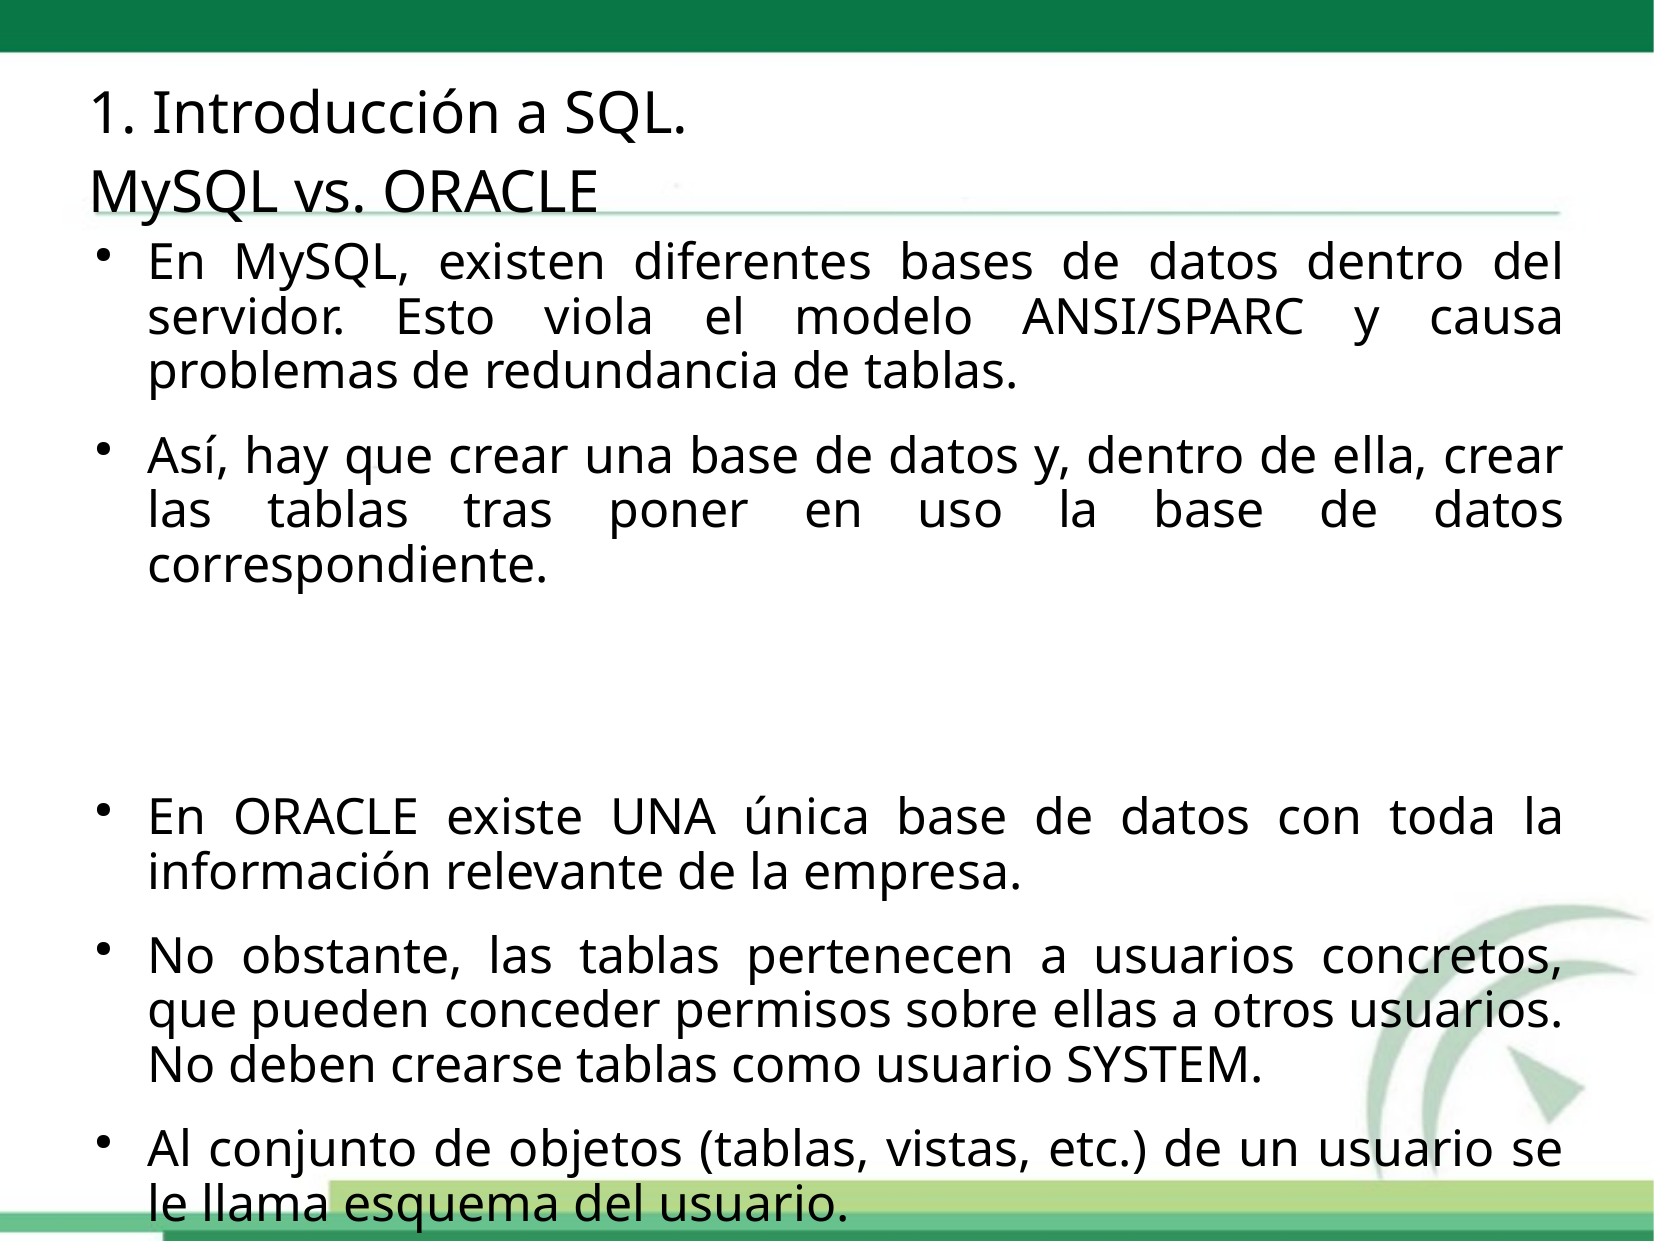

# 1. Introducción a SQL. MySQL vs. ORACLE
En MySQL, existen diferentes bases de datos dentro del servidor. Esto viola el modelo ANSI/SPARC y causa problemas de redundancia de tablas.
Así, hay que crear una base de datos y, dentro de ella, crear las tablas tras poner en uso la base de datos correspondiente.
En ORACLE existe UNA única base de datos con toda la información relevante de la empresa.
No obstante, las tablas pertenecen a usuarios concretos, que pueden conceder permisos sobre ellas a otros usuarios. No deben crearse tablas como usuario SYSTEM.
Al conjunto de objetos (tablas, vistas, etc.) de un usuario se le llama esquema del usuario.